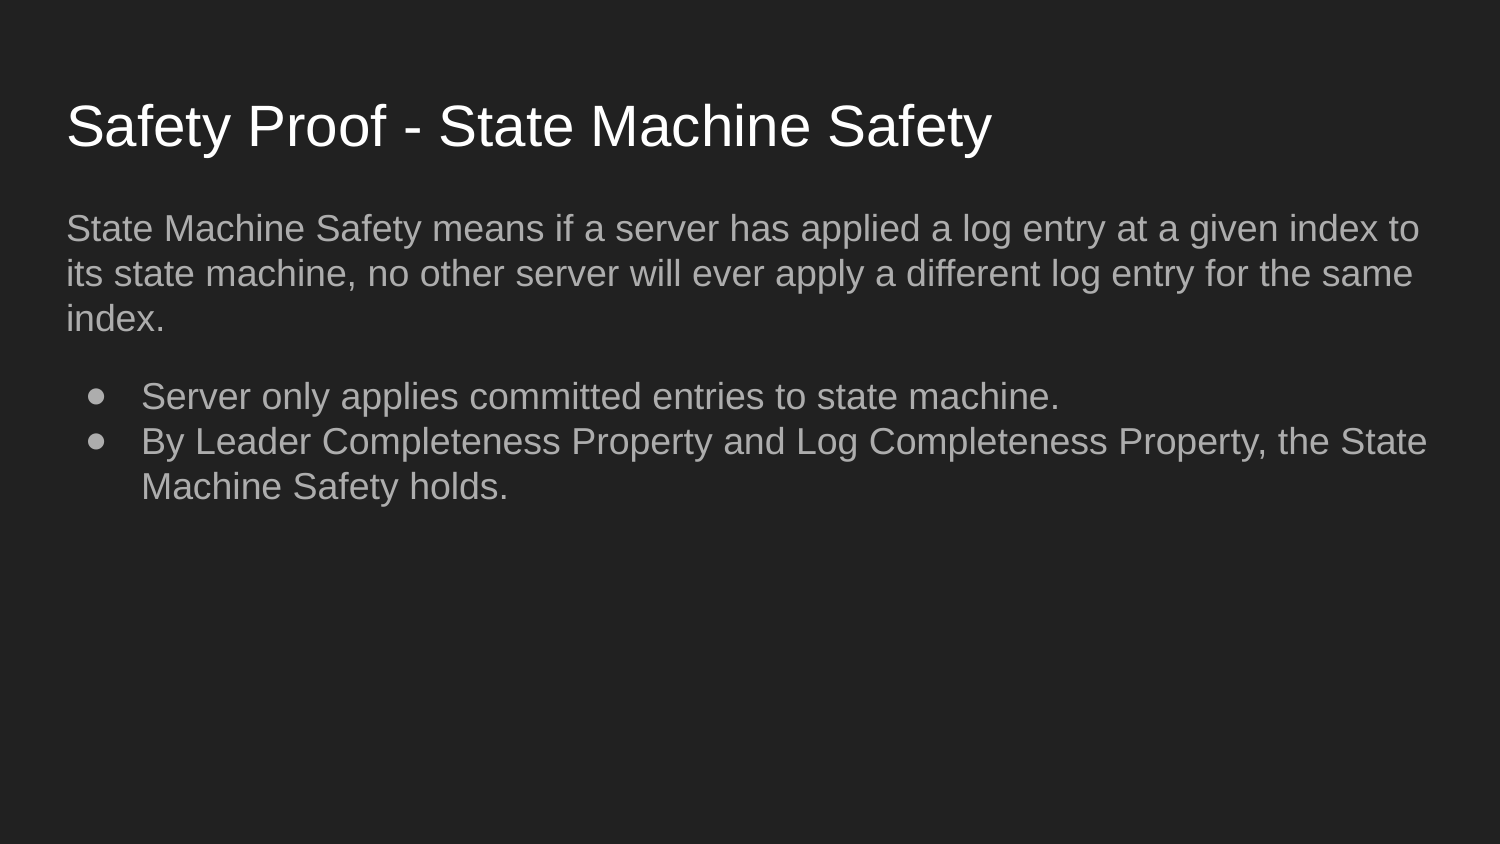

# Safety Proof - State Machine Safety
State Machine Safety means if a server has applied a log entry at a given index to its state machine, no other server will ever apply a different log entry for the same index.
Server only applies committed entries to state machine.
By Leader Completeness Property and Log Completeness Property, the State Machine Safety holds.